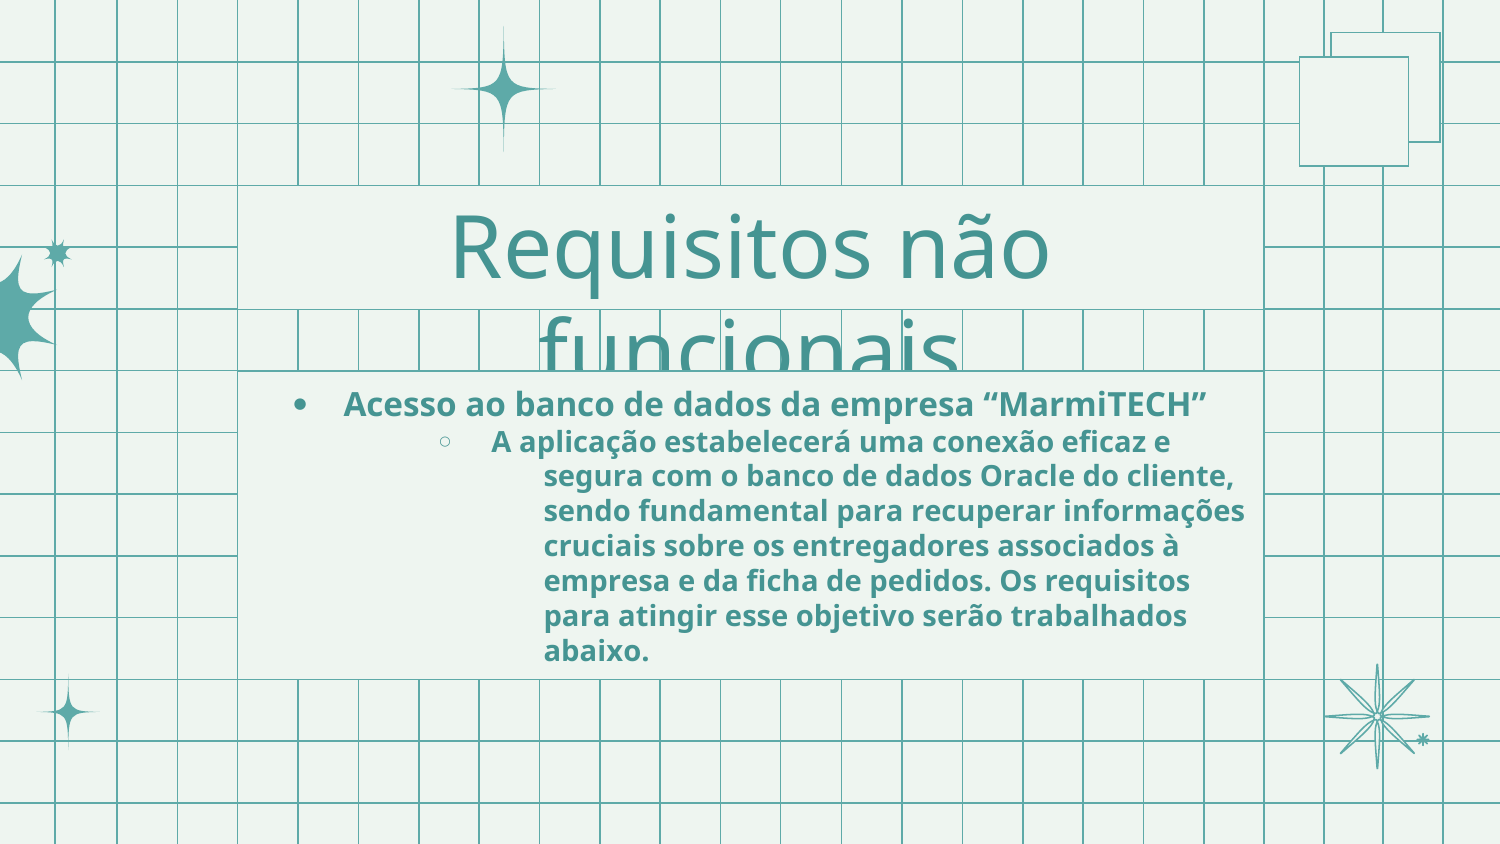

# Requisitos não funcionais
Acesso ao banco de dados da empresa “MarmiTECH”
A aplicação estabelecerá uma conexão eficaz e segura com o banco de dados Oracle do cliente, sendo fundamental para recuperar informações cruciais sobre os entregadores associados à empresa e da ficha de pedidos. Os requisitos para atingir esse objetivo serão trabalhados abaixo.